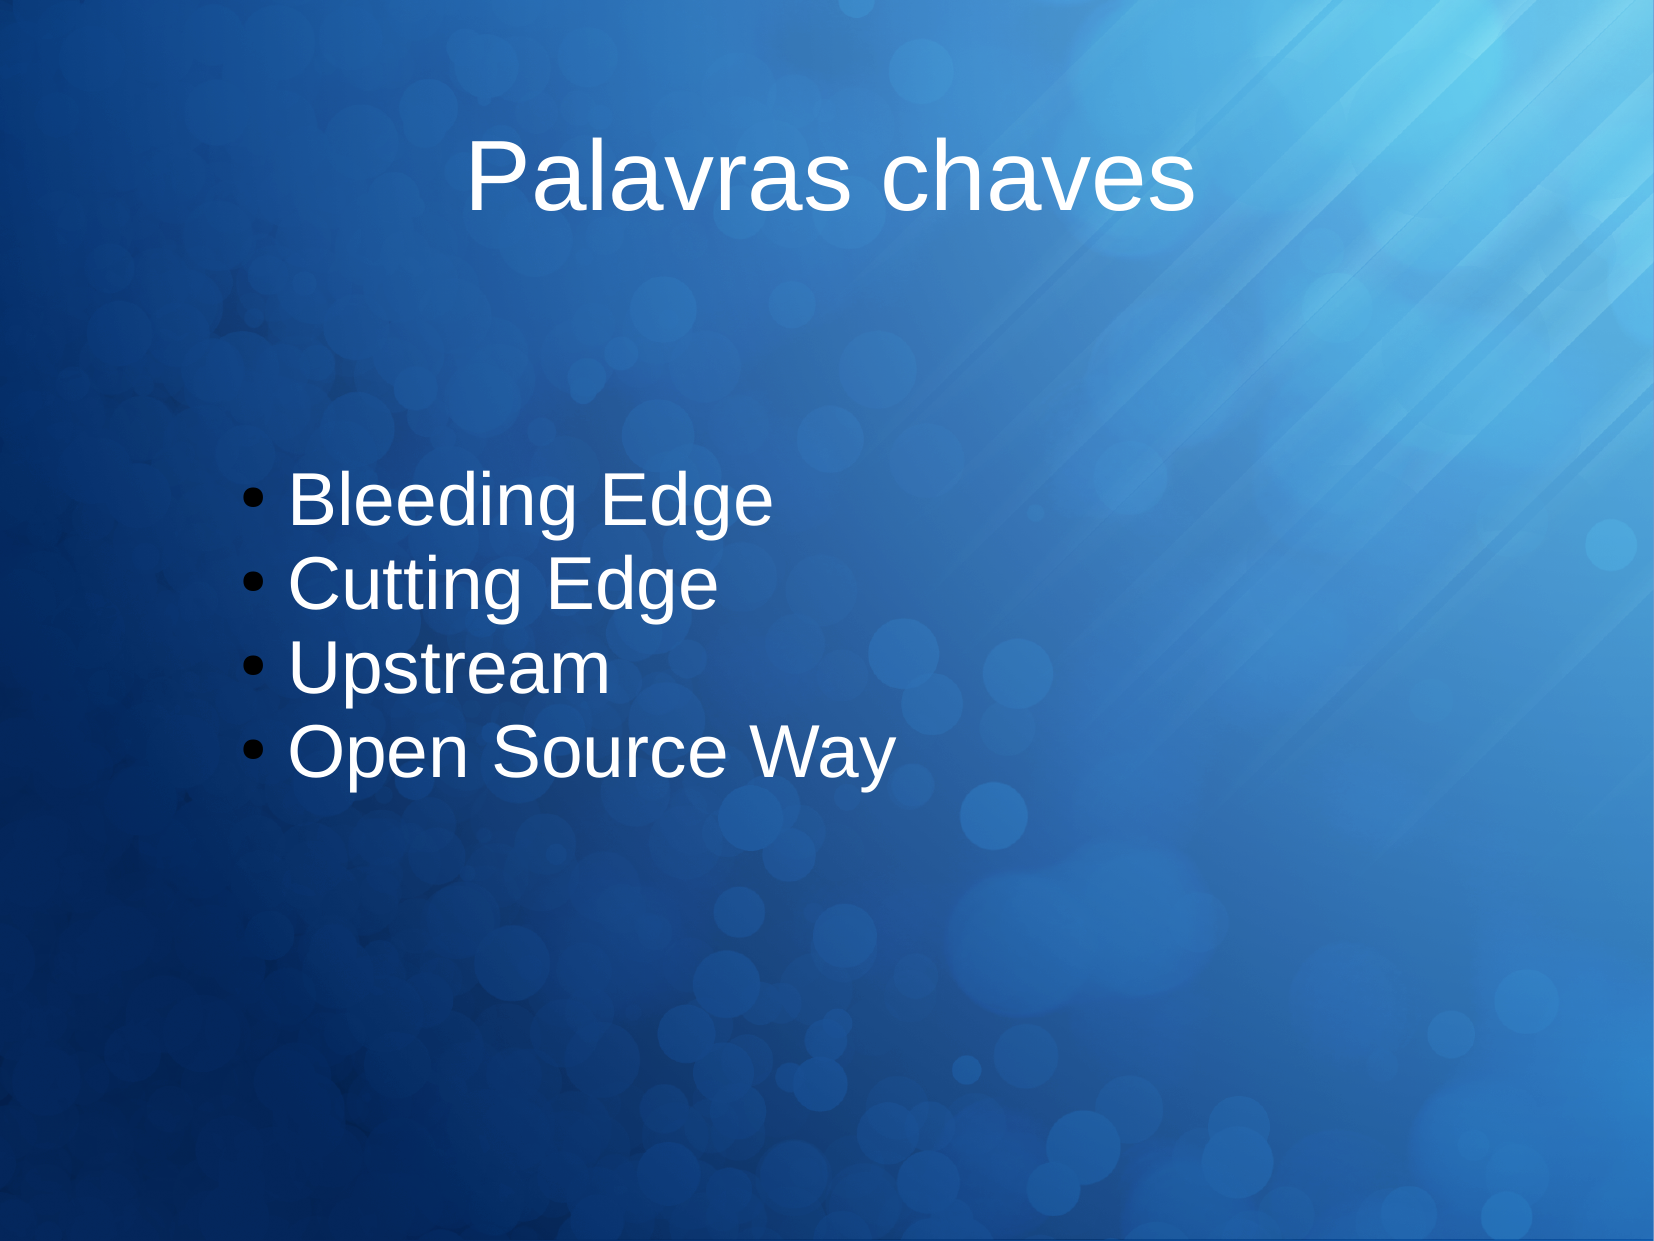

Palavras chaves
 Bleeding Edge
 Cutting Edge
 Upstream
 Open Source Way